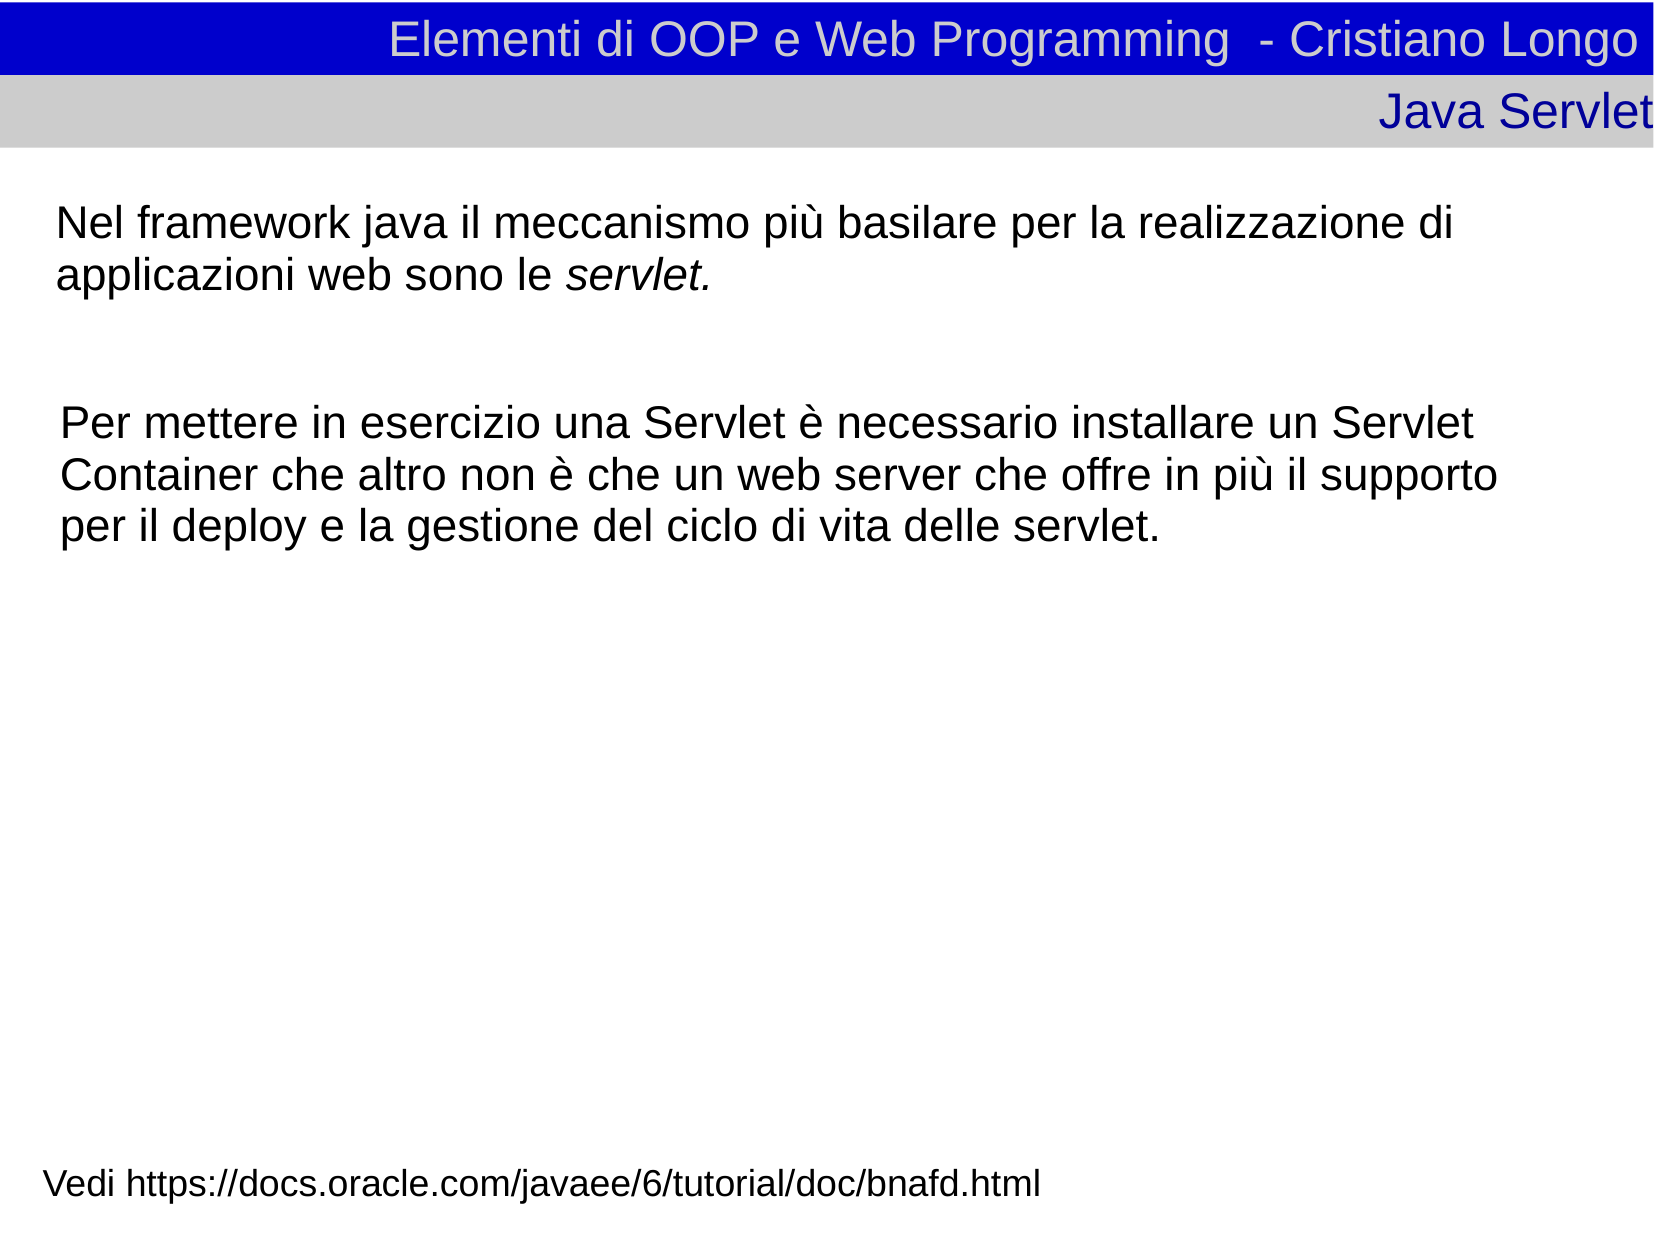

# Elementi di OOP e Web Programming - Cristiano Longo
Java Servlet
Nel framework java il meccanismo più basilare per la realizzazione di applicazioni web sono le servlet.
Per mettere in esercizio una Servlet è necessario installare un Servlet Container che altro non è che un web server che offre in più il supporto per il deploy e la gestione del ciclo di vita delle servlet.
Vedi https://docs.oracle.com/javaee/6/tutorial/doc/bnafd.html